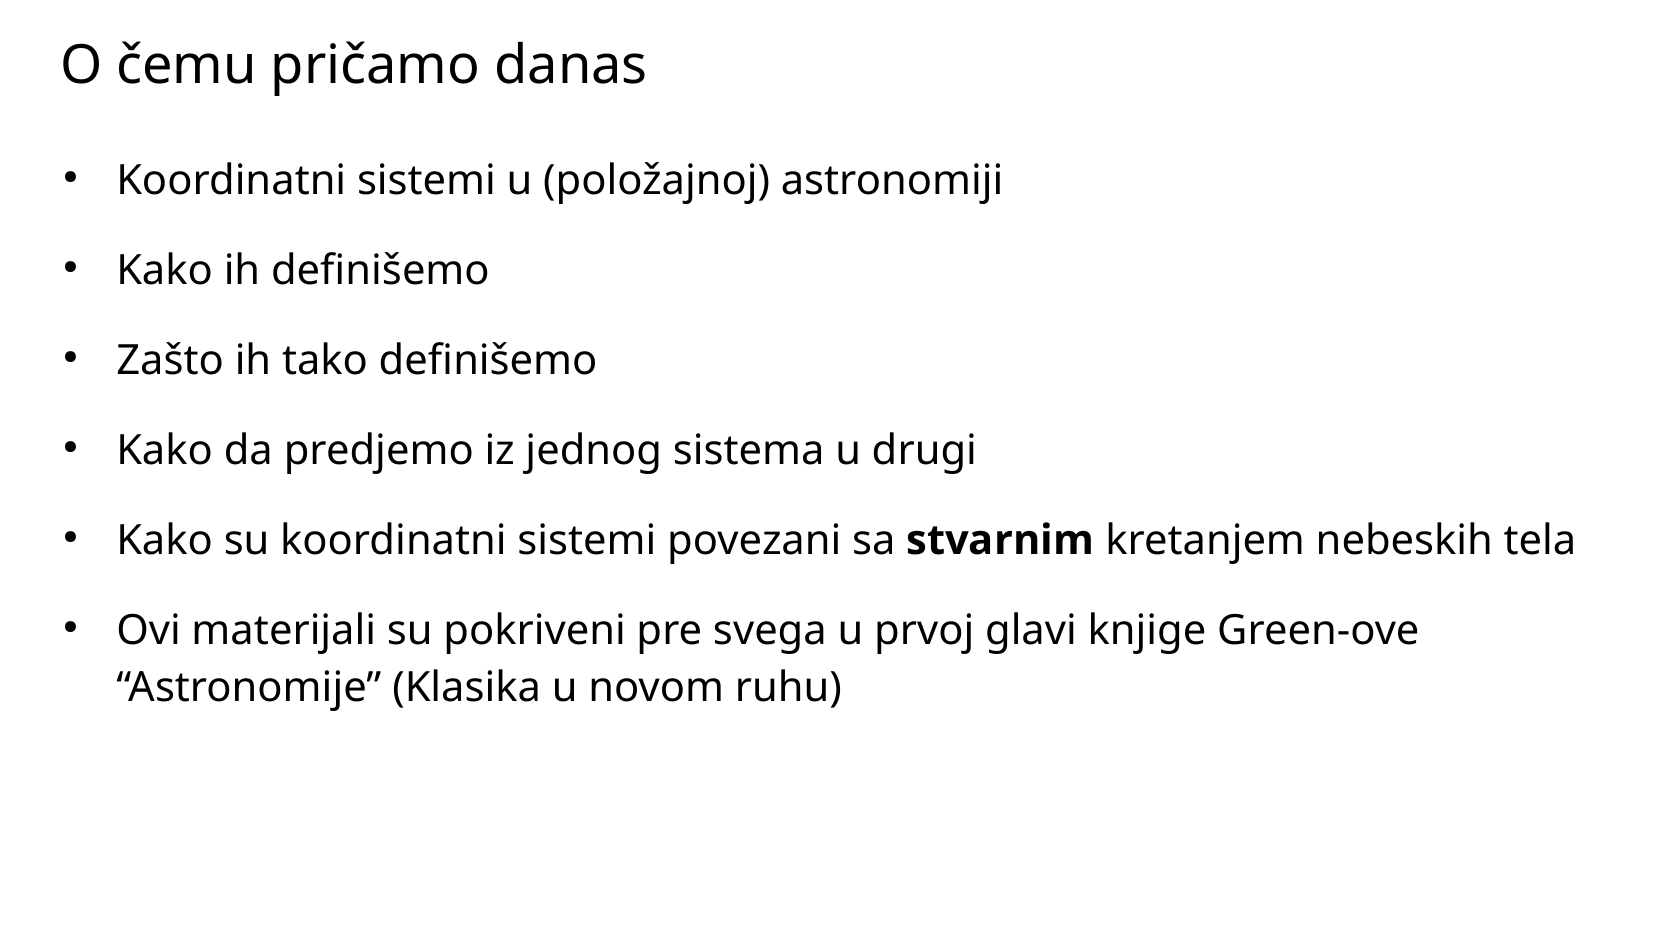

# O čemu pričamo danas
Koordinatni sistemi u (položajnoj) astronomiji
Kako ih definišemo
Zašto ih tako definišemo
Kako da predjemo iz jednog sistema u drugi
Kako su koordinatni sistemi povezani sa stvarnim kretanjem nebeskih tela
Ovi materijali su pokriveni pre svega u prvoj glavi knjige Green-ove “Astronomije” (Klasika u novom ruhu)